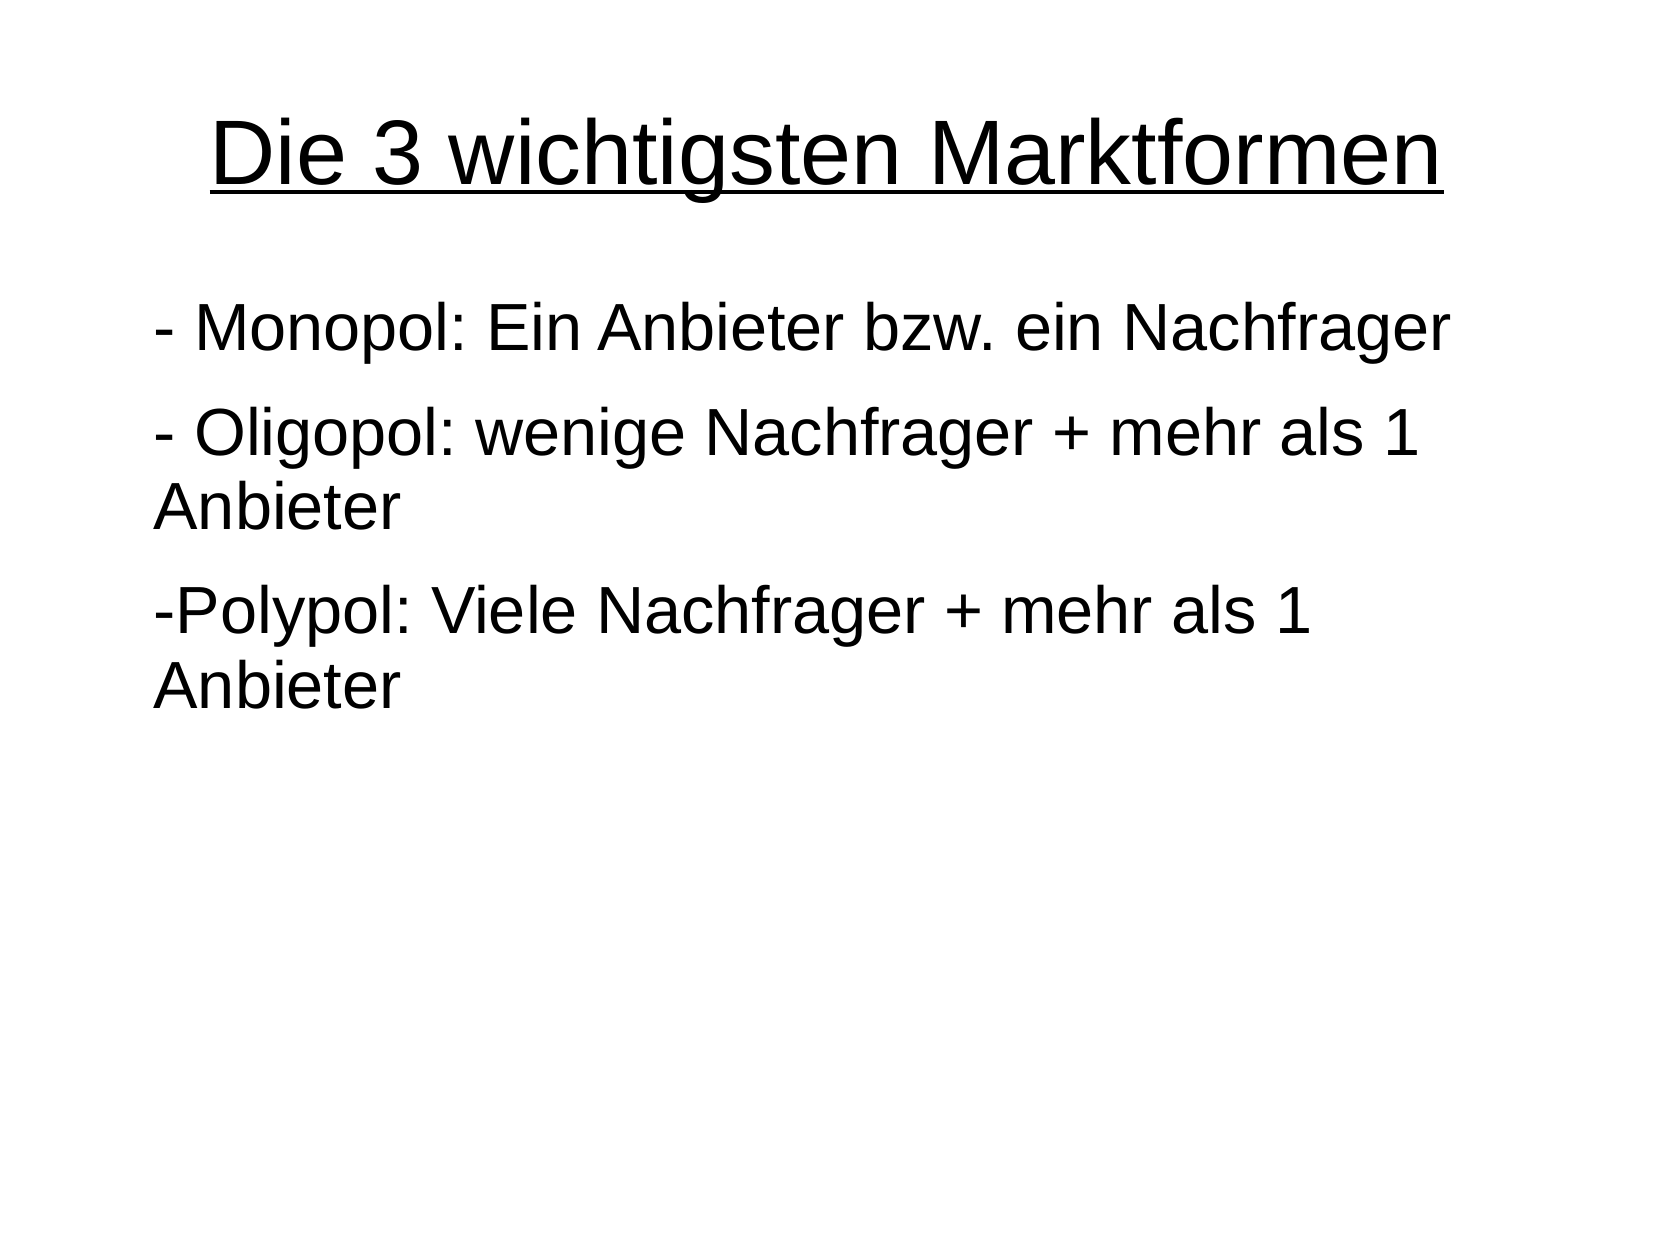

# Die 3 wichtigsten Marktformen
- Monopol: Ein Anbieter bzw. ein Nachfrager
- Oligopol: wenige Nachfrager + mehr als 1 Anbieter
-Polypol: Viele Nachfrager + mehr als 1 Anbieter